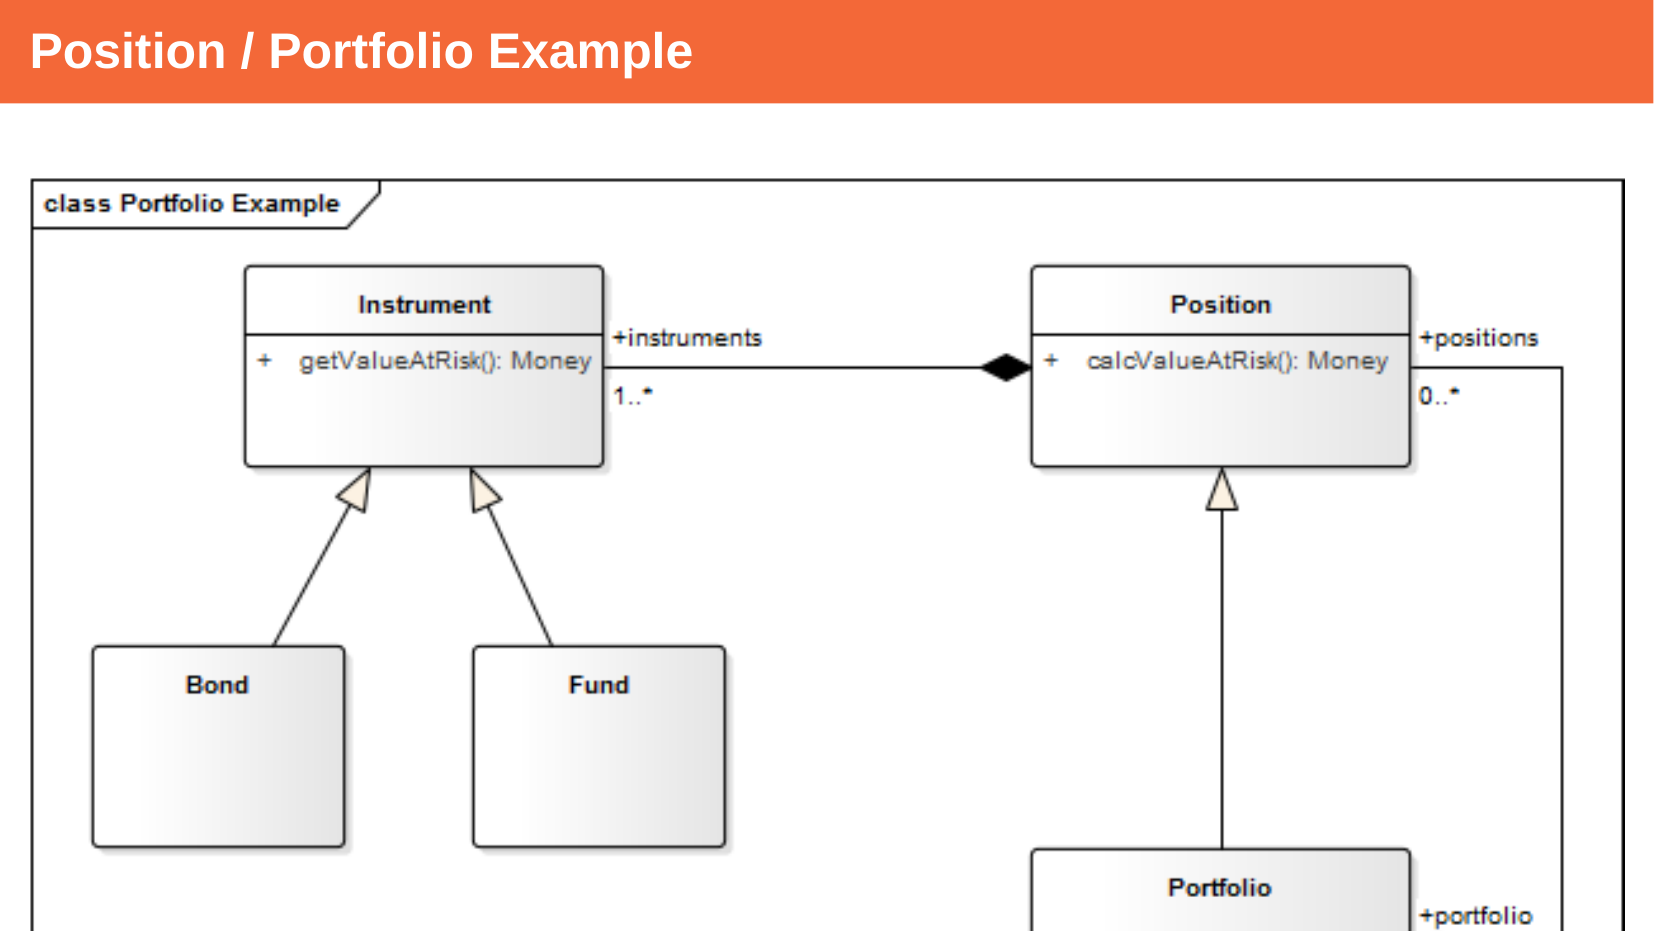

# Position / Portfolio Example
Advanced Design and Programming
7
© 2019 Dirk Riehle - Some Rights Reserved